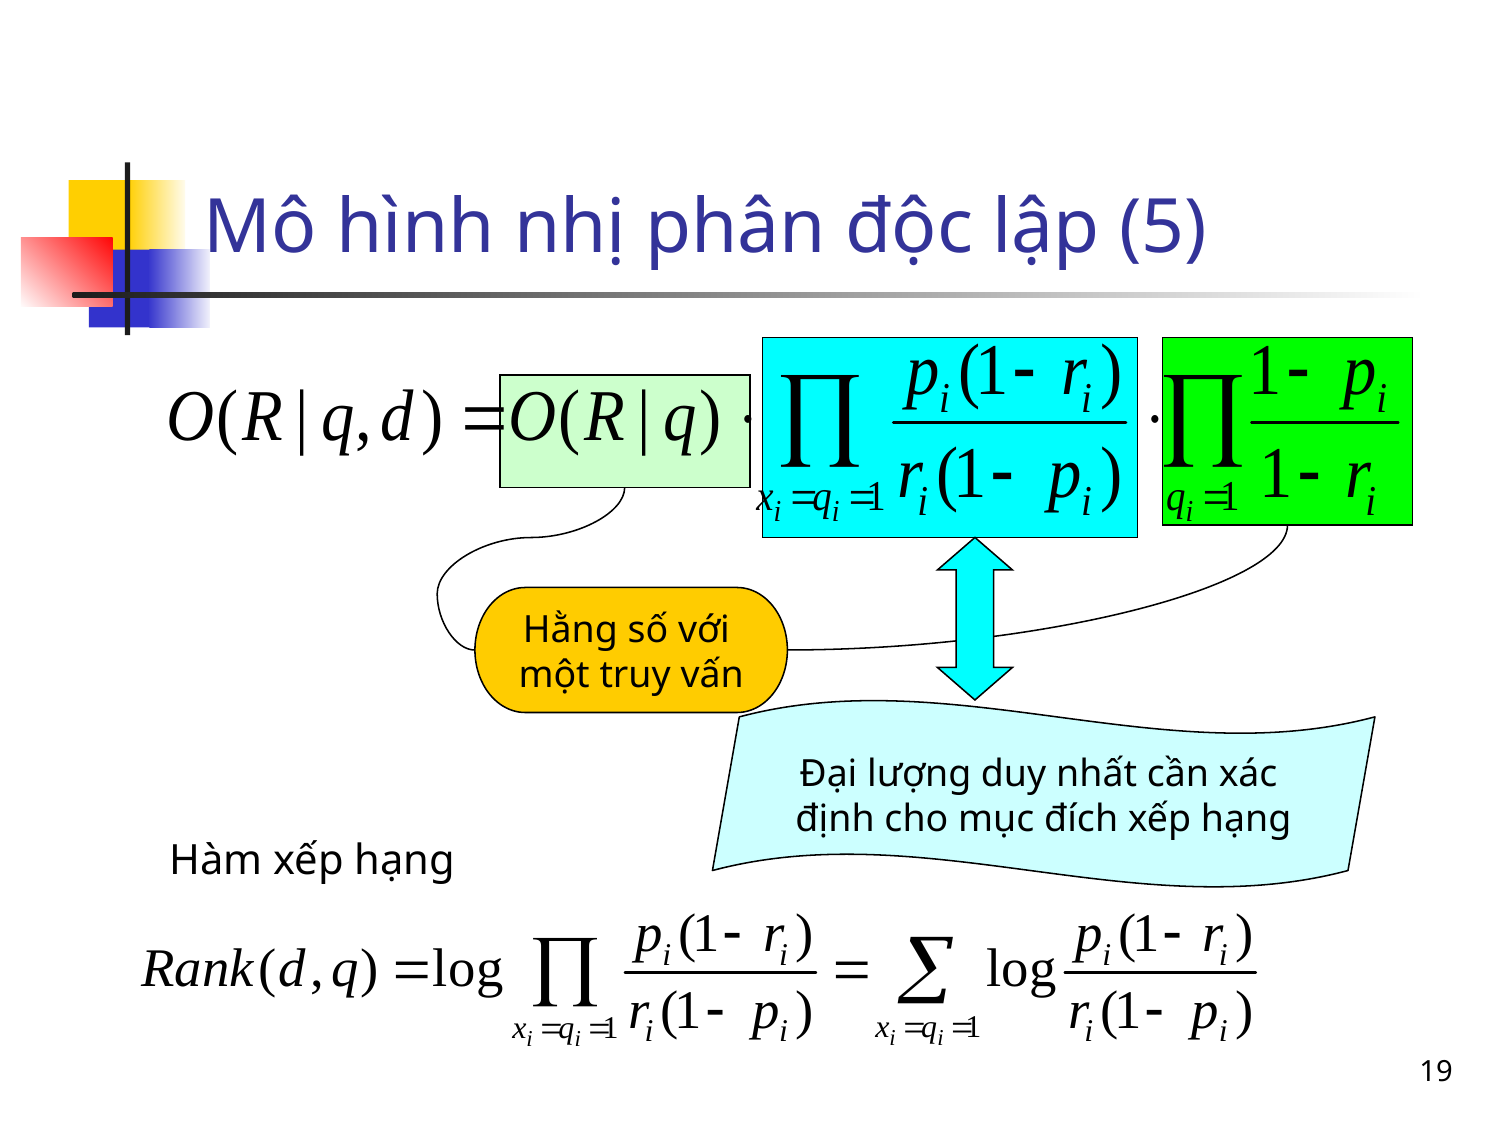

# Mô hình nhị phân độc lập (5)
Đại lượng duy nhất cần xác
định cho mục đích xếp hạng
Hằng số với
một truy vấn
Hàm xếp hạng